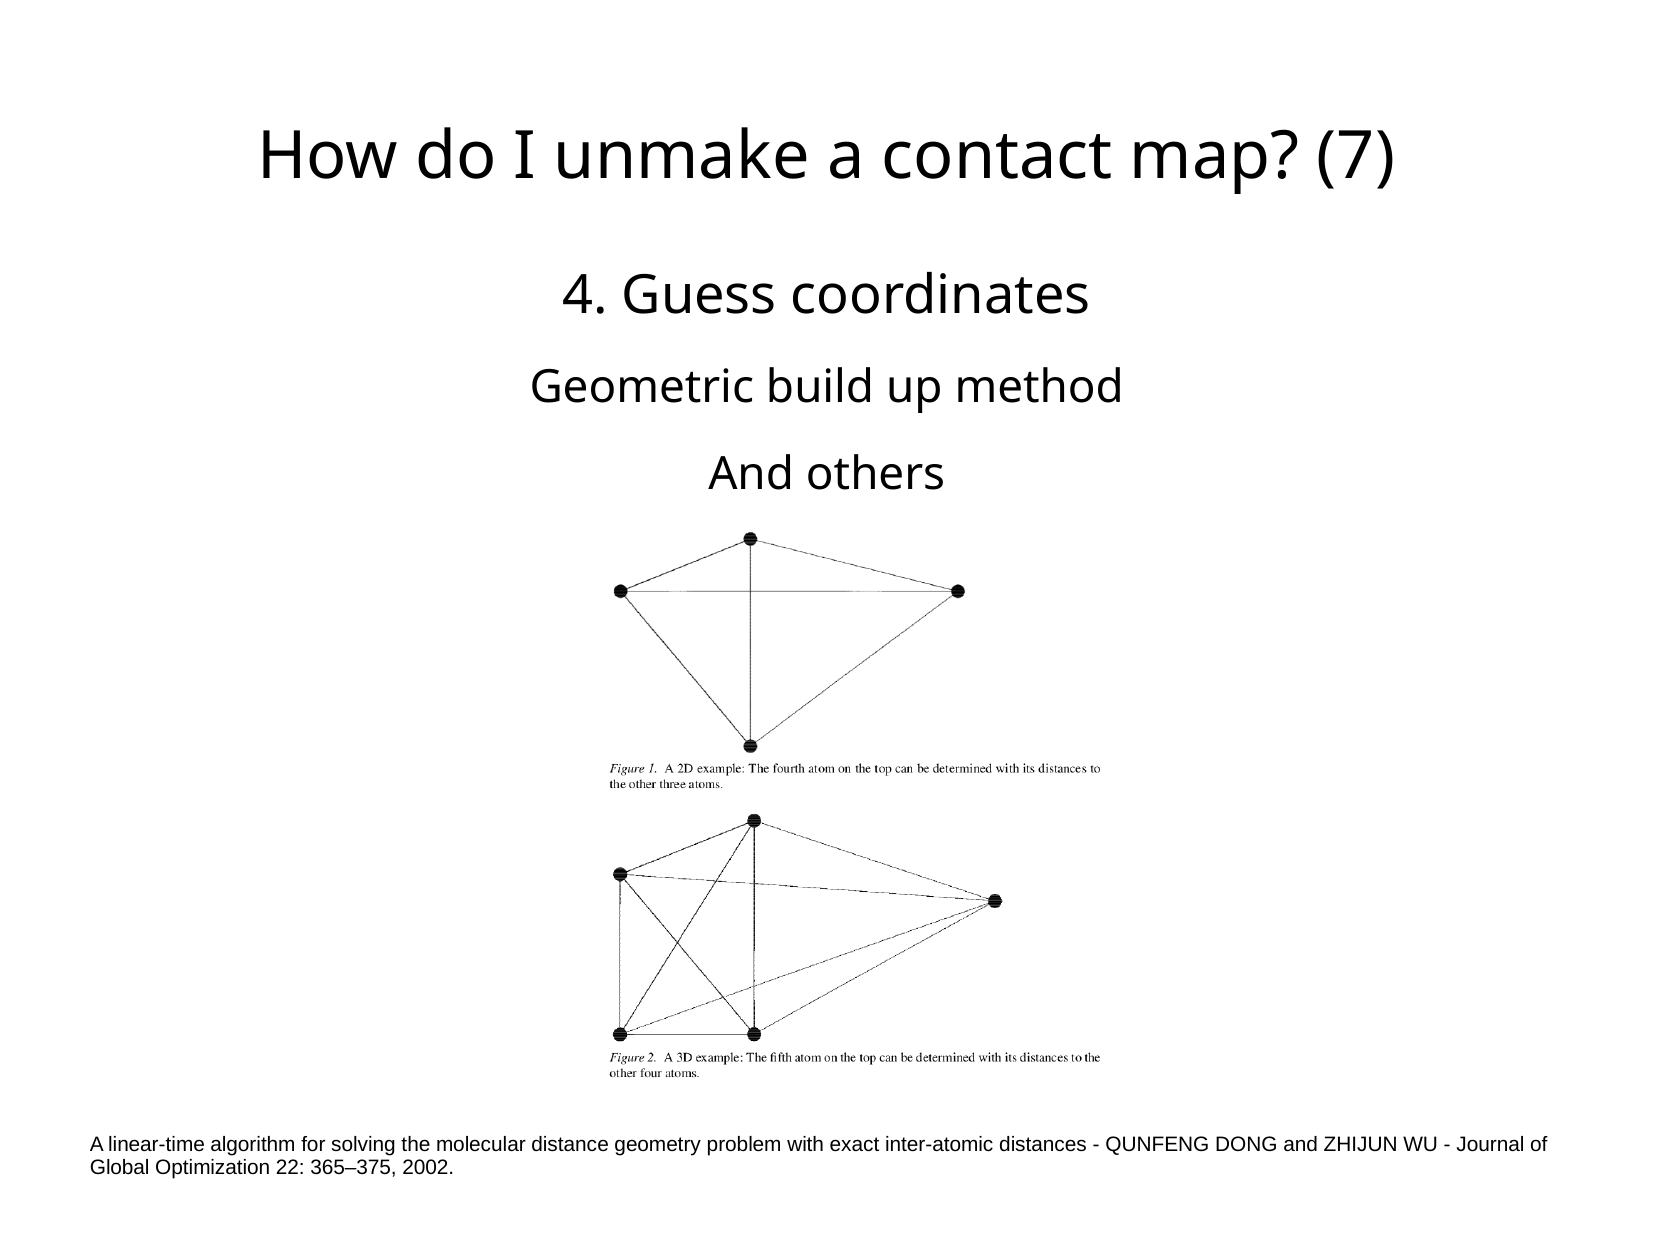

# How do I unmake a contact map? (7)
4. Guess coordinates
Geometric build up method
And others
A linear-time algorithm for solving the molecular distance geometry problem with exact inter-atomic distances - QUNFENG DONG and ZHIJUN WU - Journal of Global Optimization 22: 365–375, 2002.